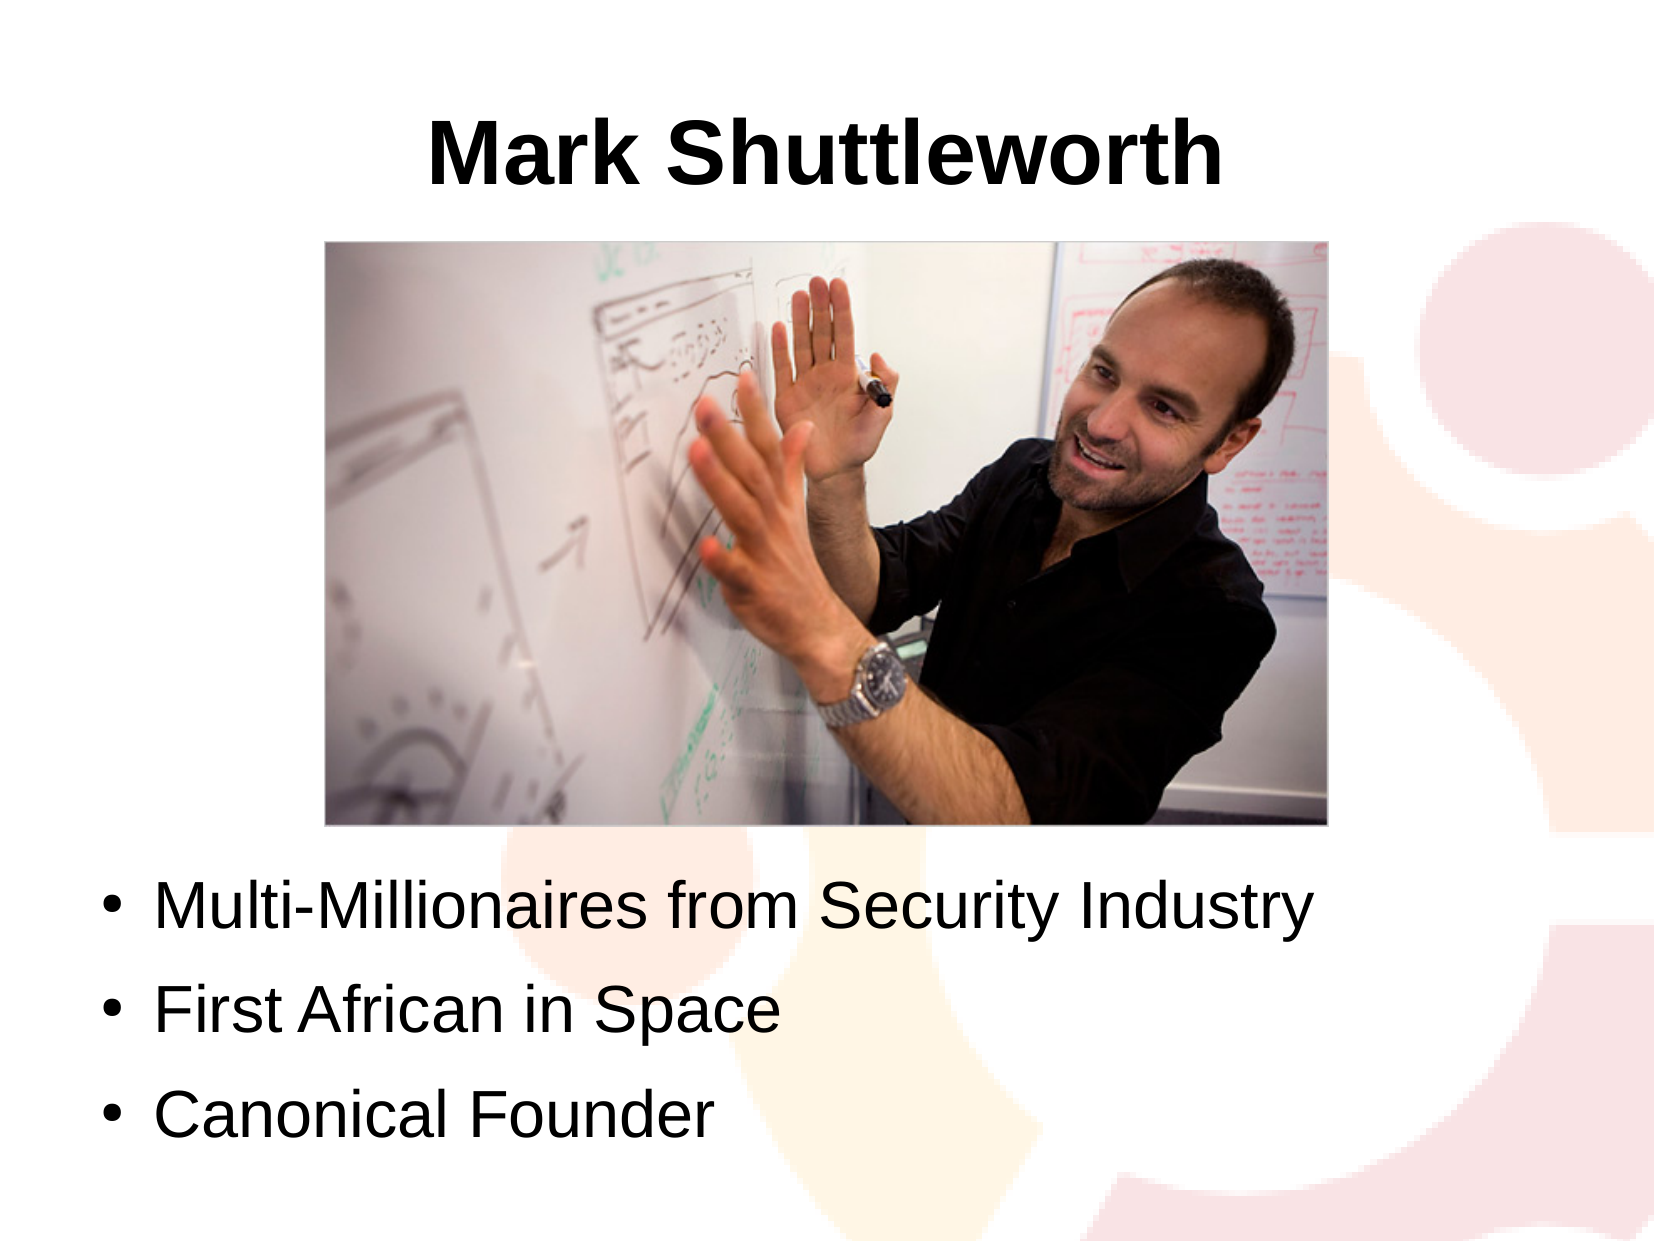

# Mark Shuttleworth
Multi-Millionaires from Security Industry
First African in Space
Canonical Founder